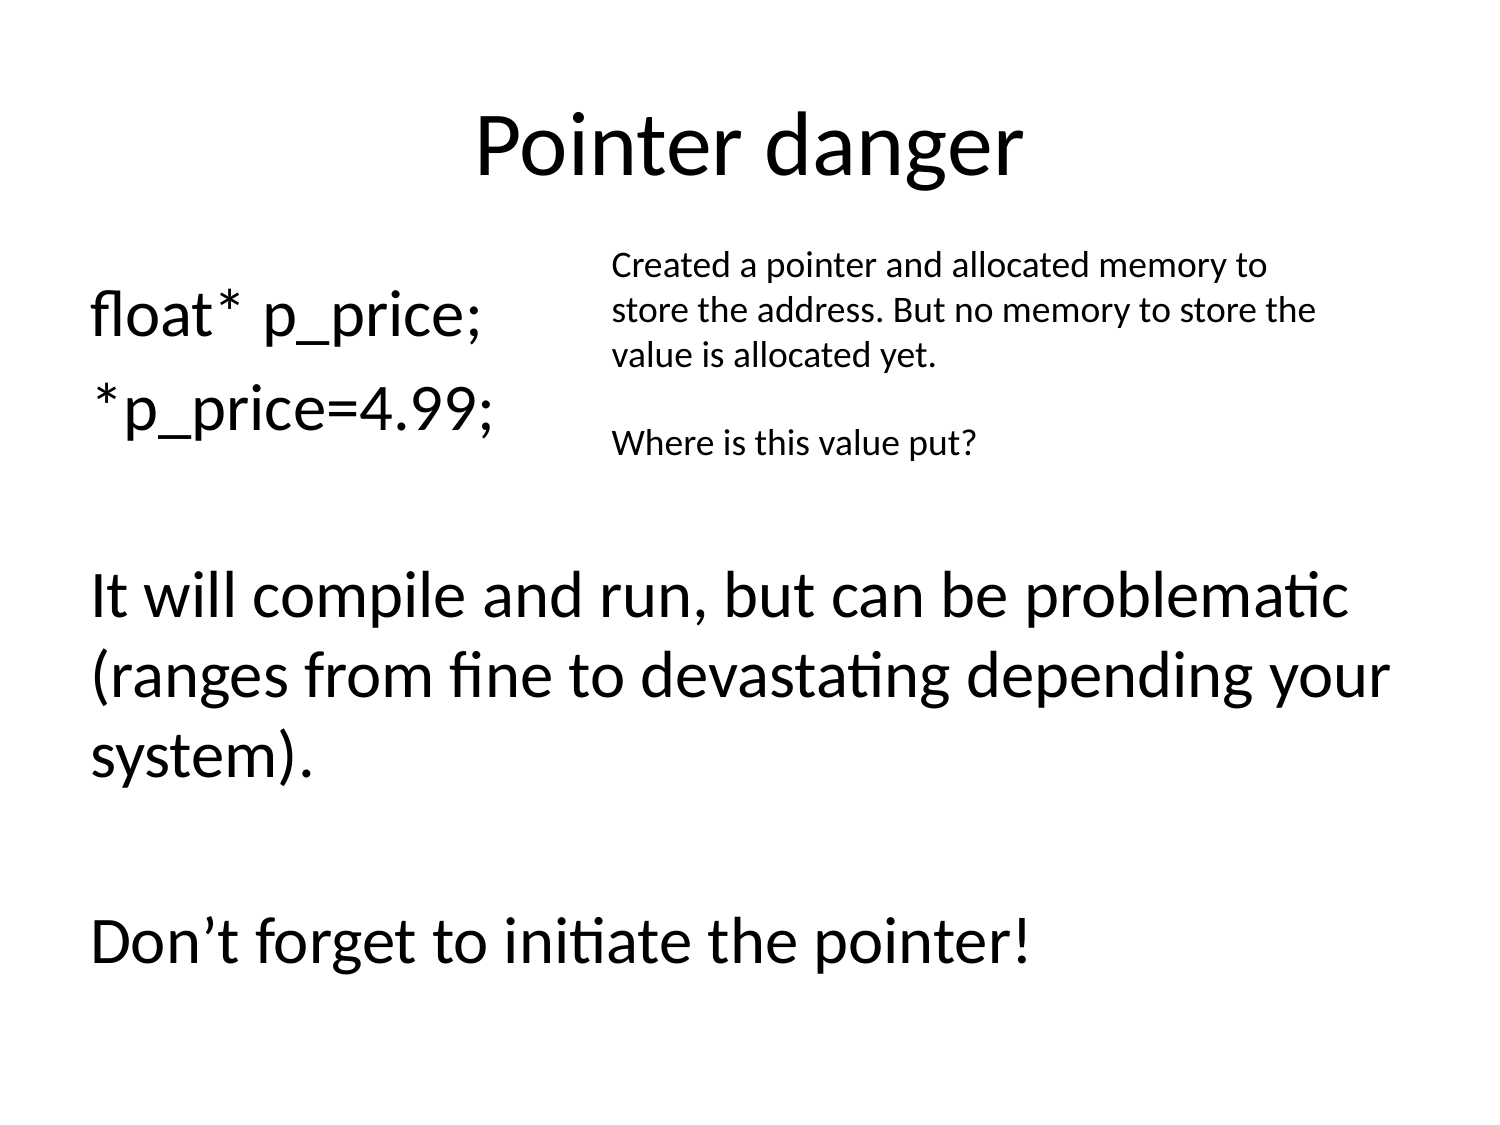

# Pointer danger
Created a pointer and allocated memory to store the address. But no memory to store the value is allocated yet.
float* p_price;
*p_price=4.99;
It will compile and run, but can be problematic (ranges from fine to devastating depending your system).
Don’t forget to initiate the pointer!
Where is this value put?